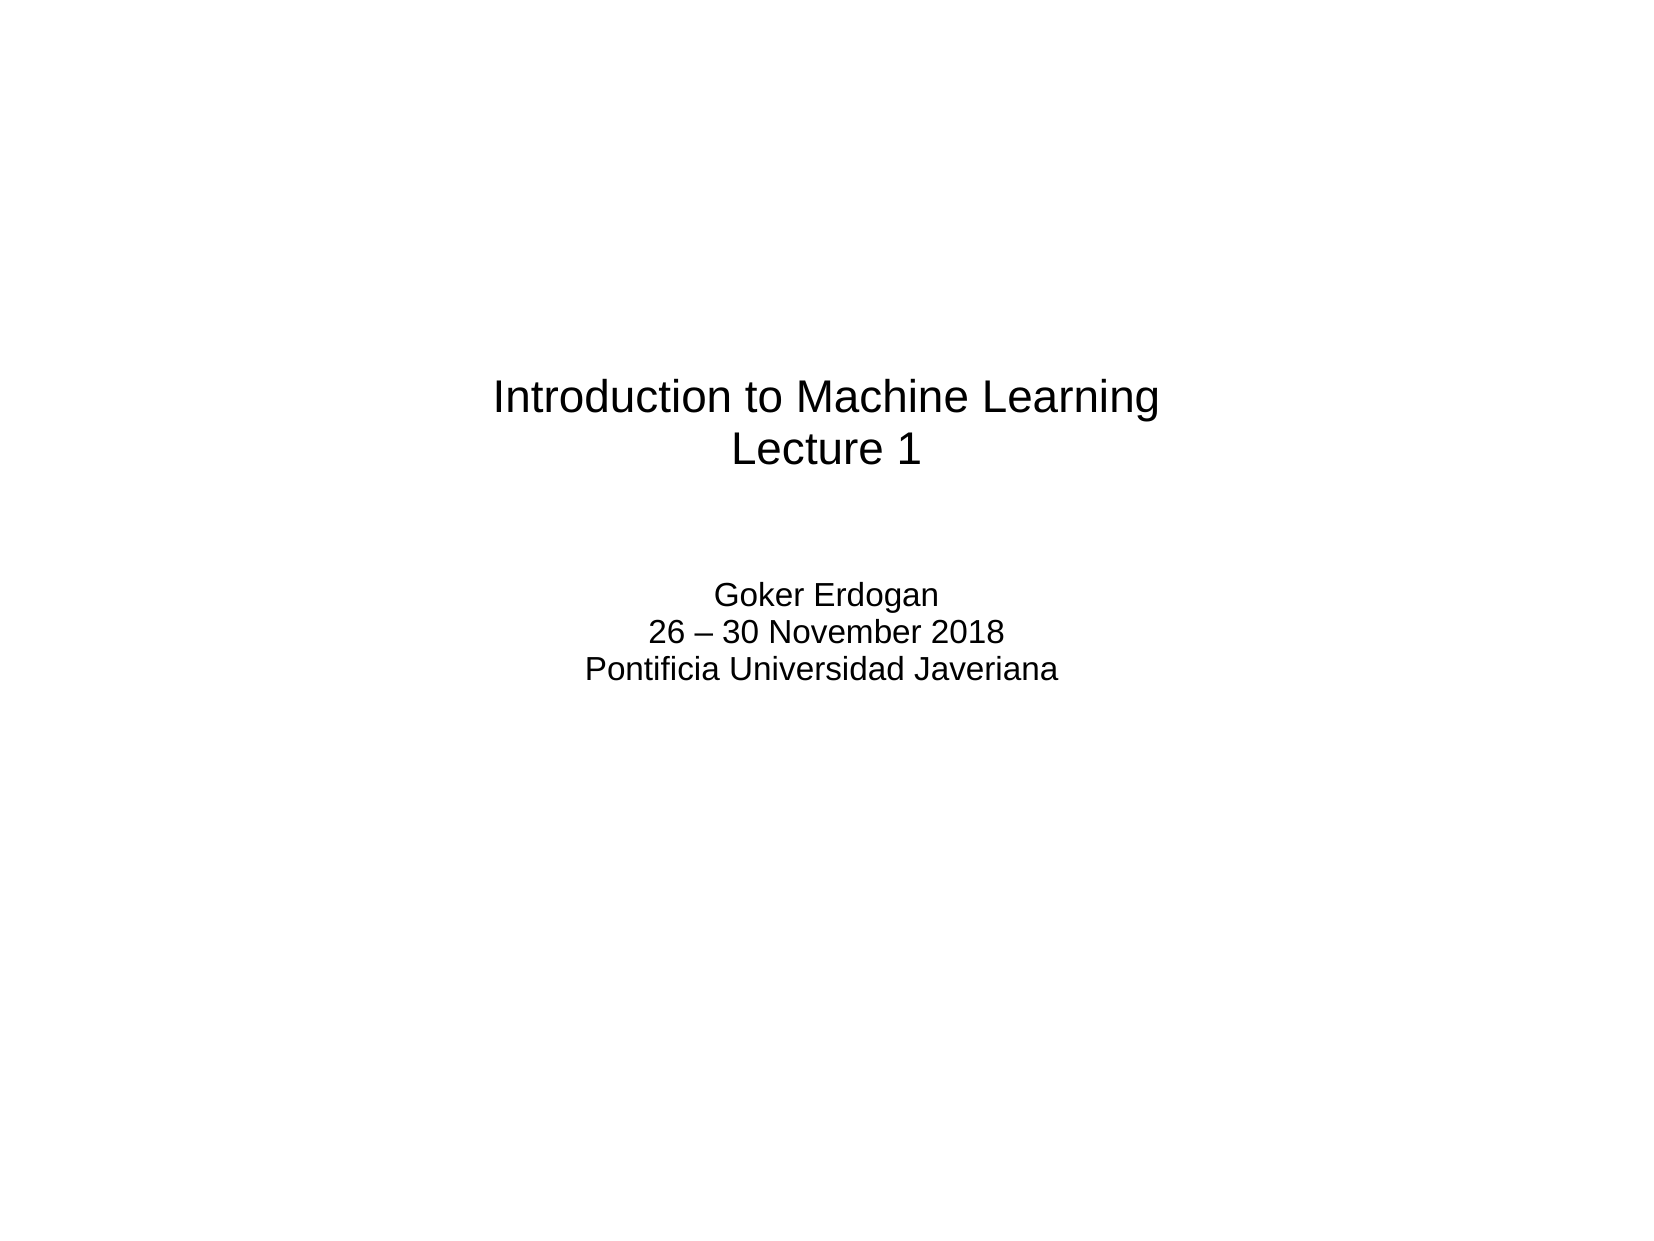

# Introduction to Machine Learning
Lecture 1
Goker Erdogan
26 – 30 November 2018
Pontificia Universidad Javeriana